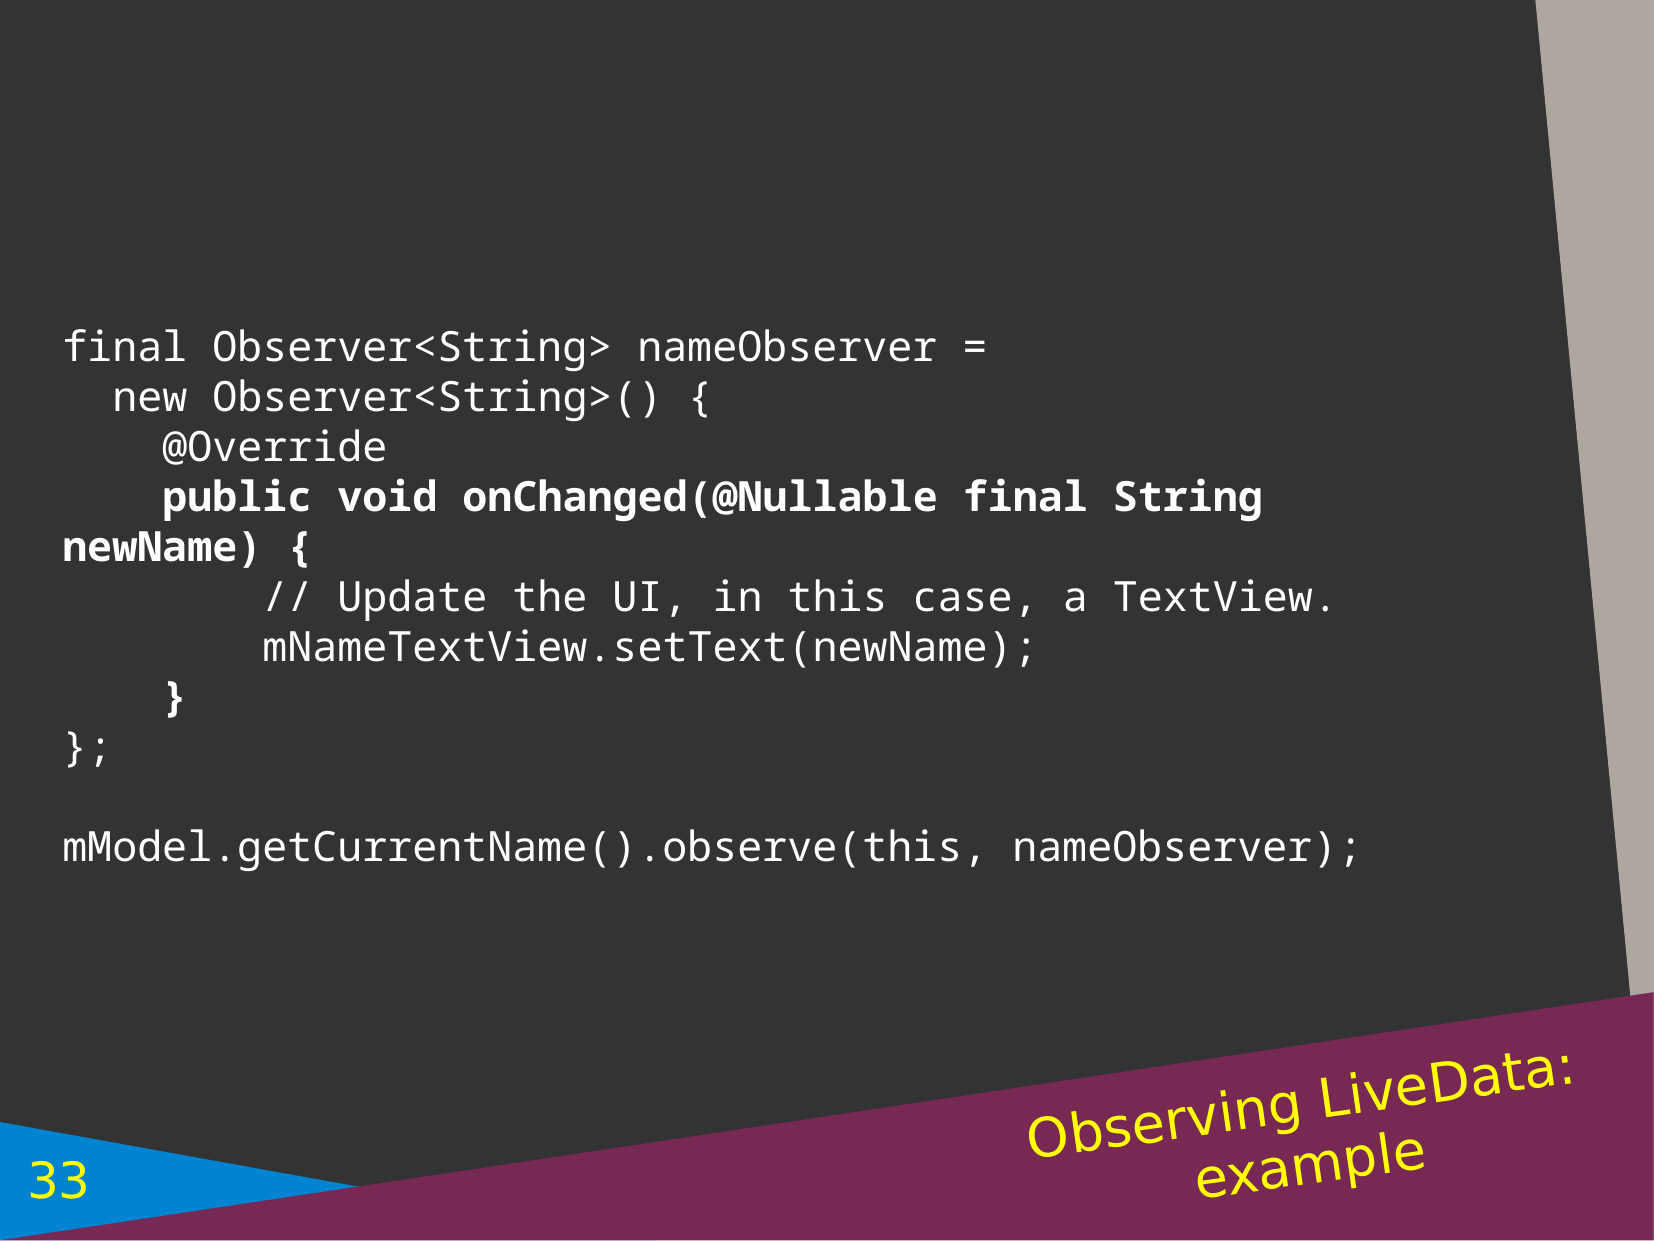

final Observer<String> nameObserver =
 new Observer<String>() {
 @Override
 public void onChanged(@Nullable final String newName) {
 // Update the UI, in this case, a TextView.
 mNameTextView.setText(newName);
 }
};
mModel.getCurrentName().observe(this, nameObserver);
# Observing LiveData: example
33